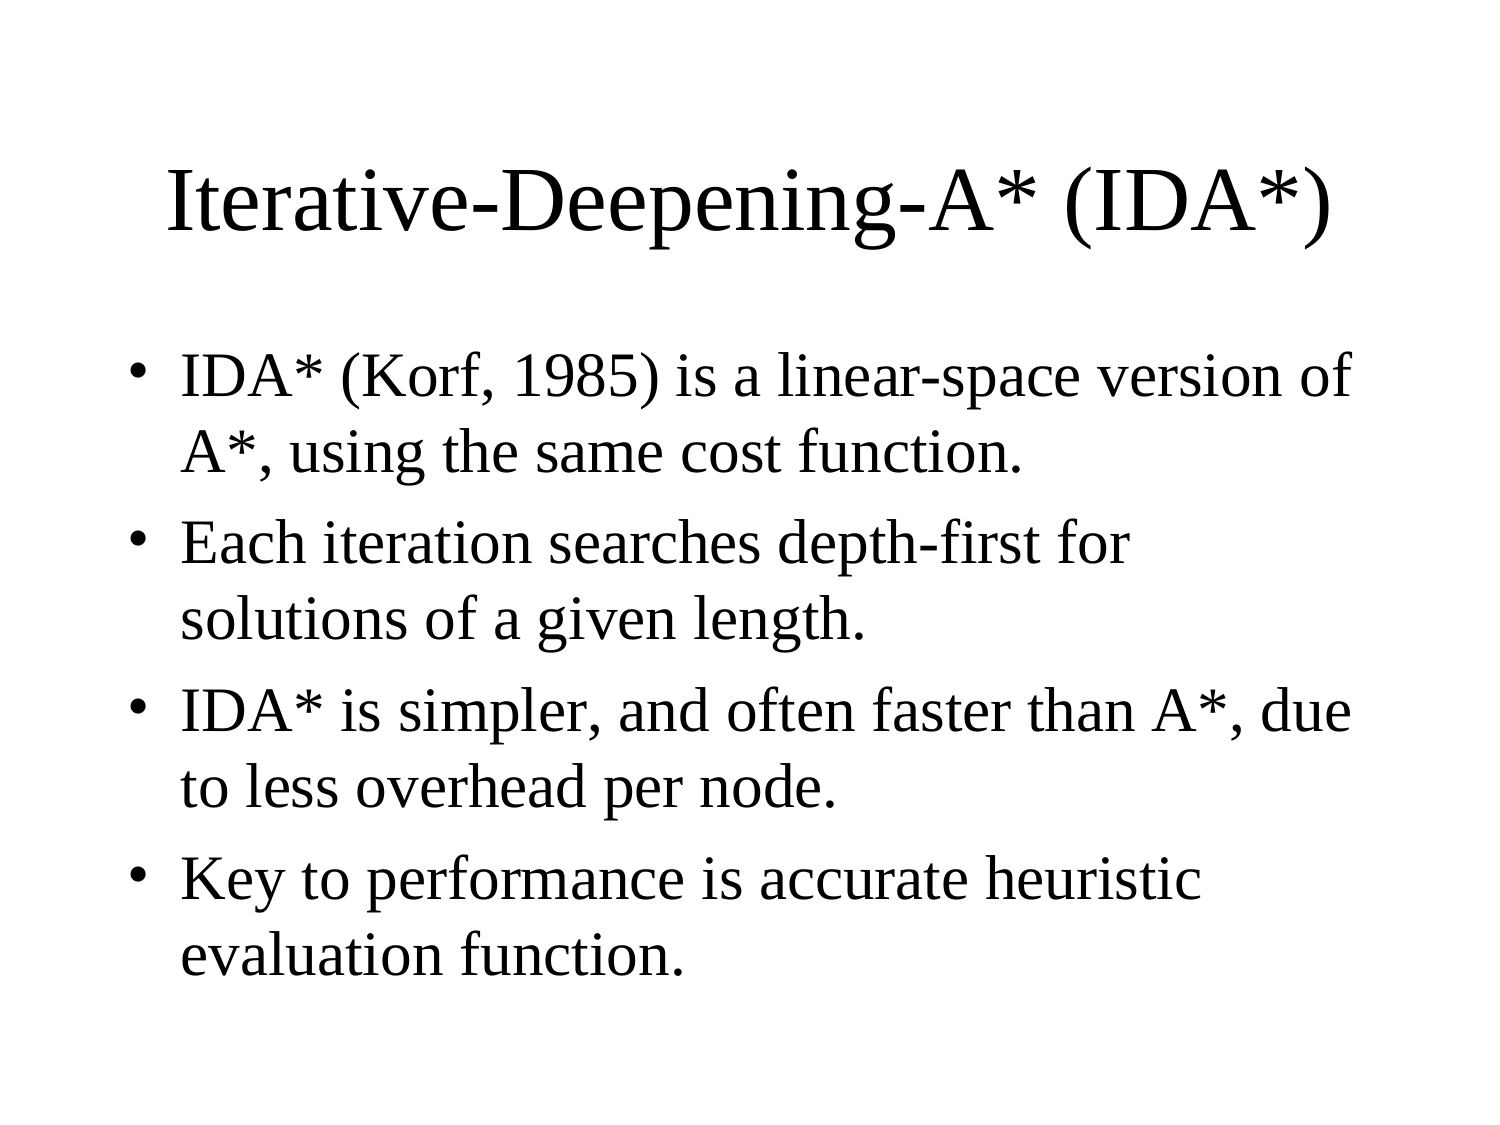

# Iterative-Deepening-A* (IDA*)
IDA* (Korf, 1985) is a linear-space version of A*, using the same cost function.
Each iteration searches depth-first for solutions of a given length.
IDA* is simpler, and often faster than A*, due to less overhead per node.
Key to performance is accurate heuristic evaluation function.